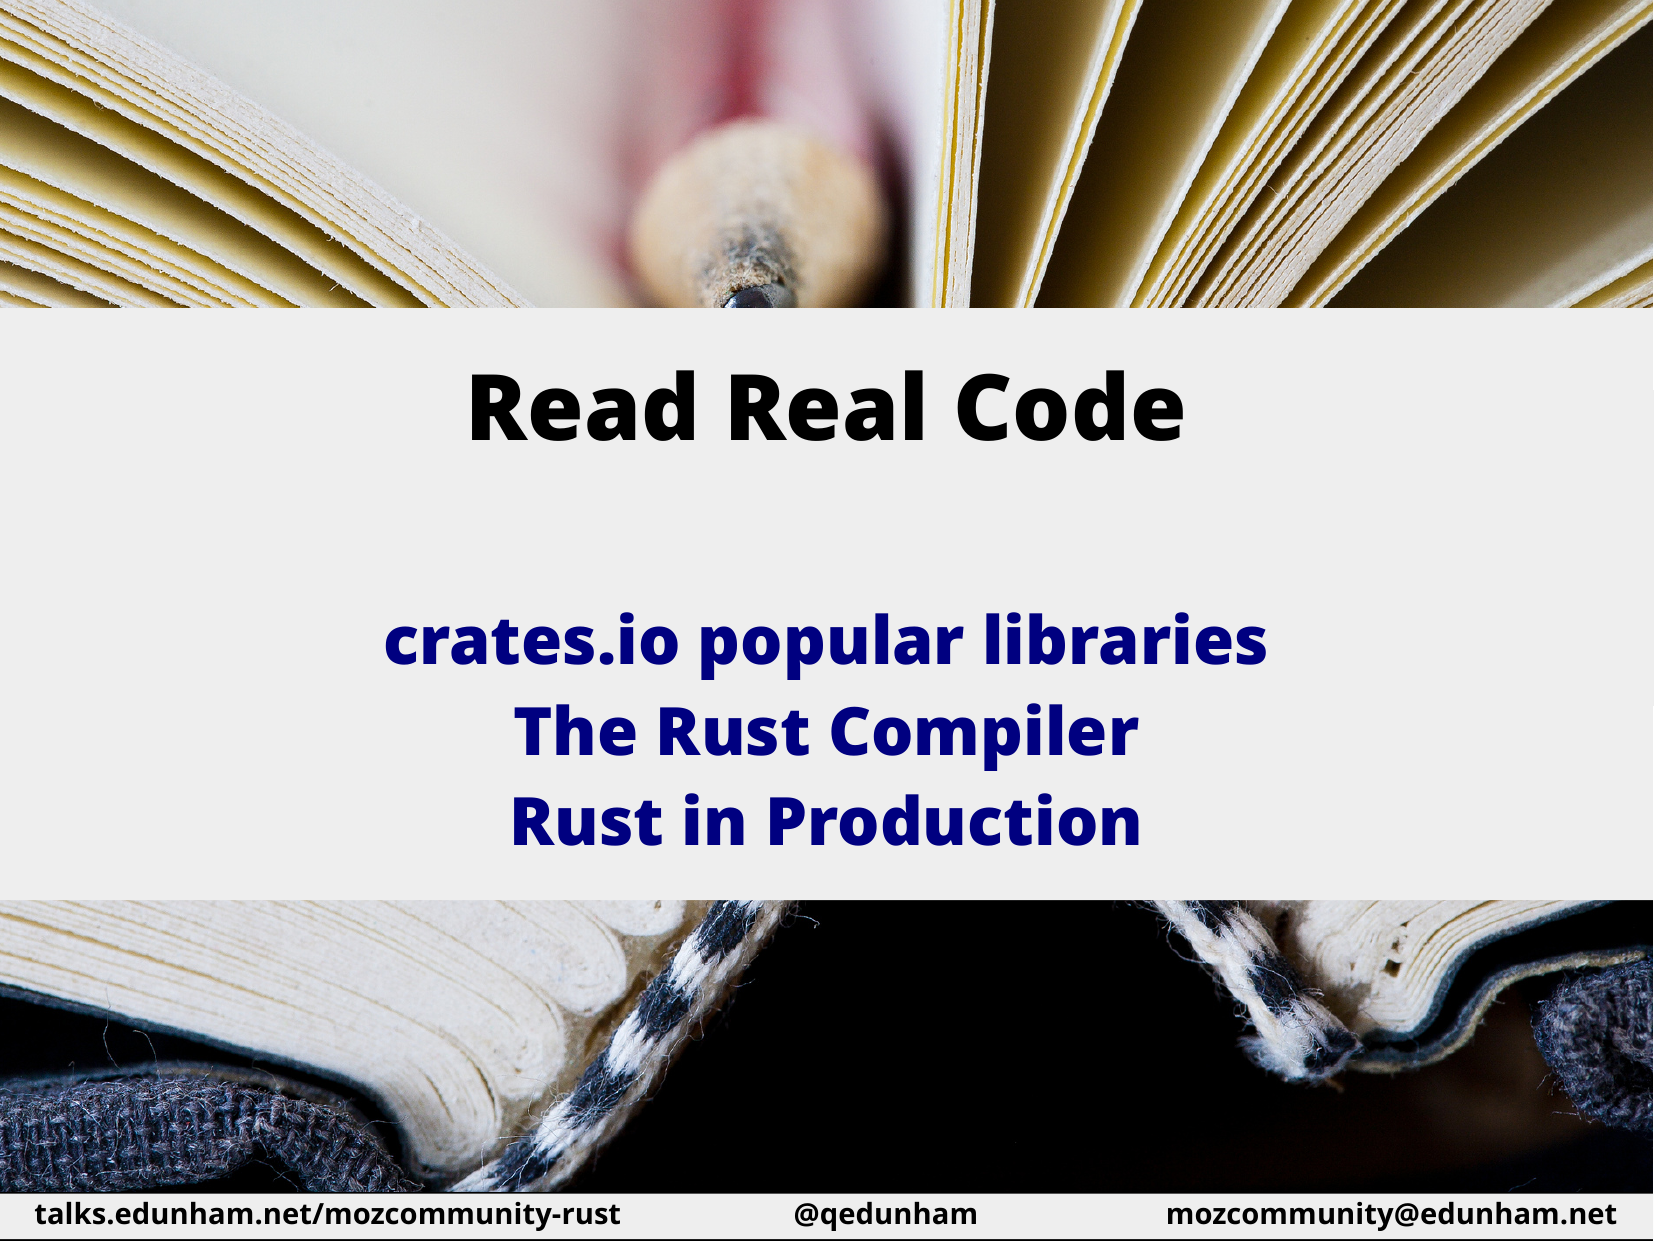

# Read Real Code crates.io popular libraries The Rust Compiler Rust in Production